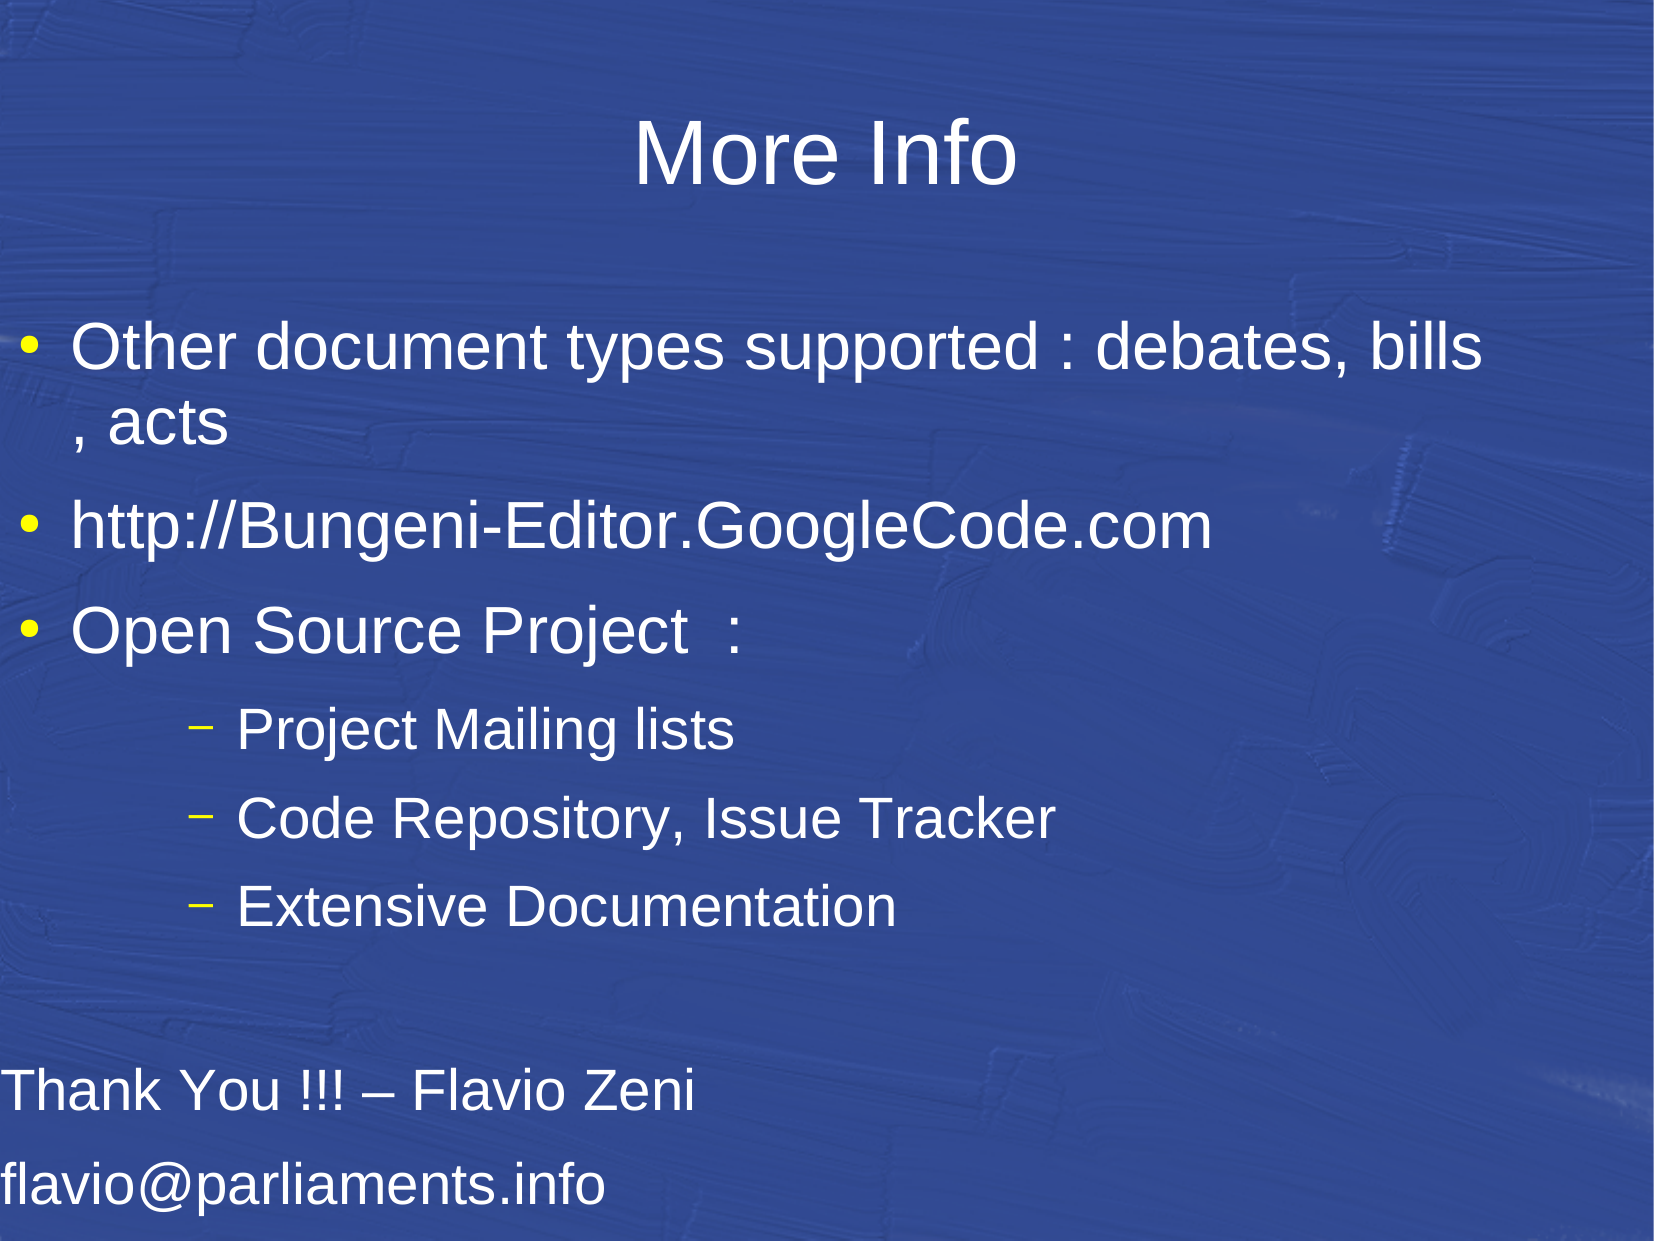

# More Info
Other document types supported : debates, bills , acts
http://Bungeni-Editor.GoogleCode.com
Open Source Project :
Project Mailing lists
Code Repository, Issue Tracker
Extensive Documentation
Thank You !!! – Flavio Zeni
flavio@parliaments.info